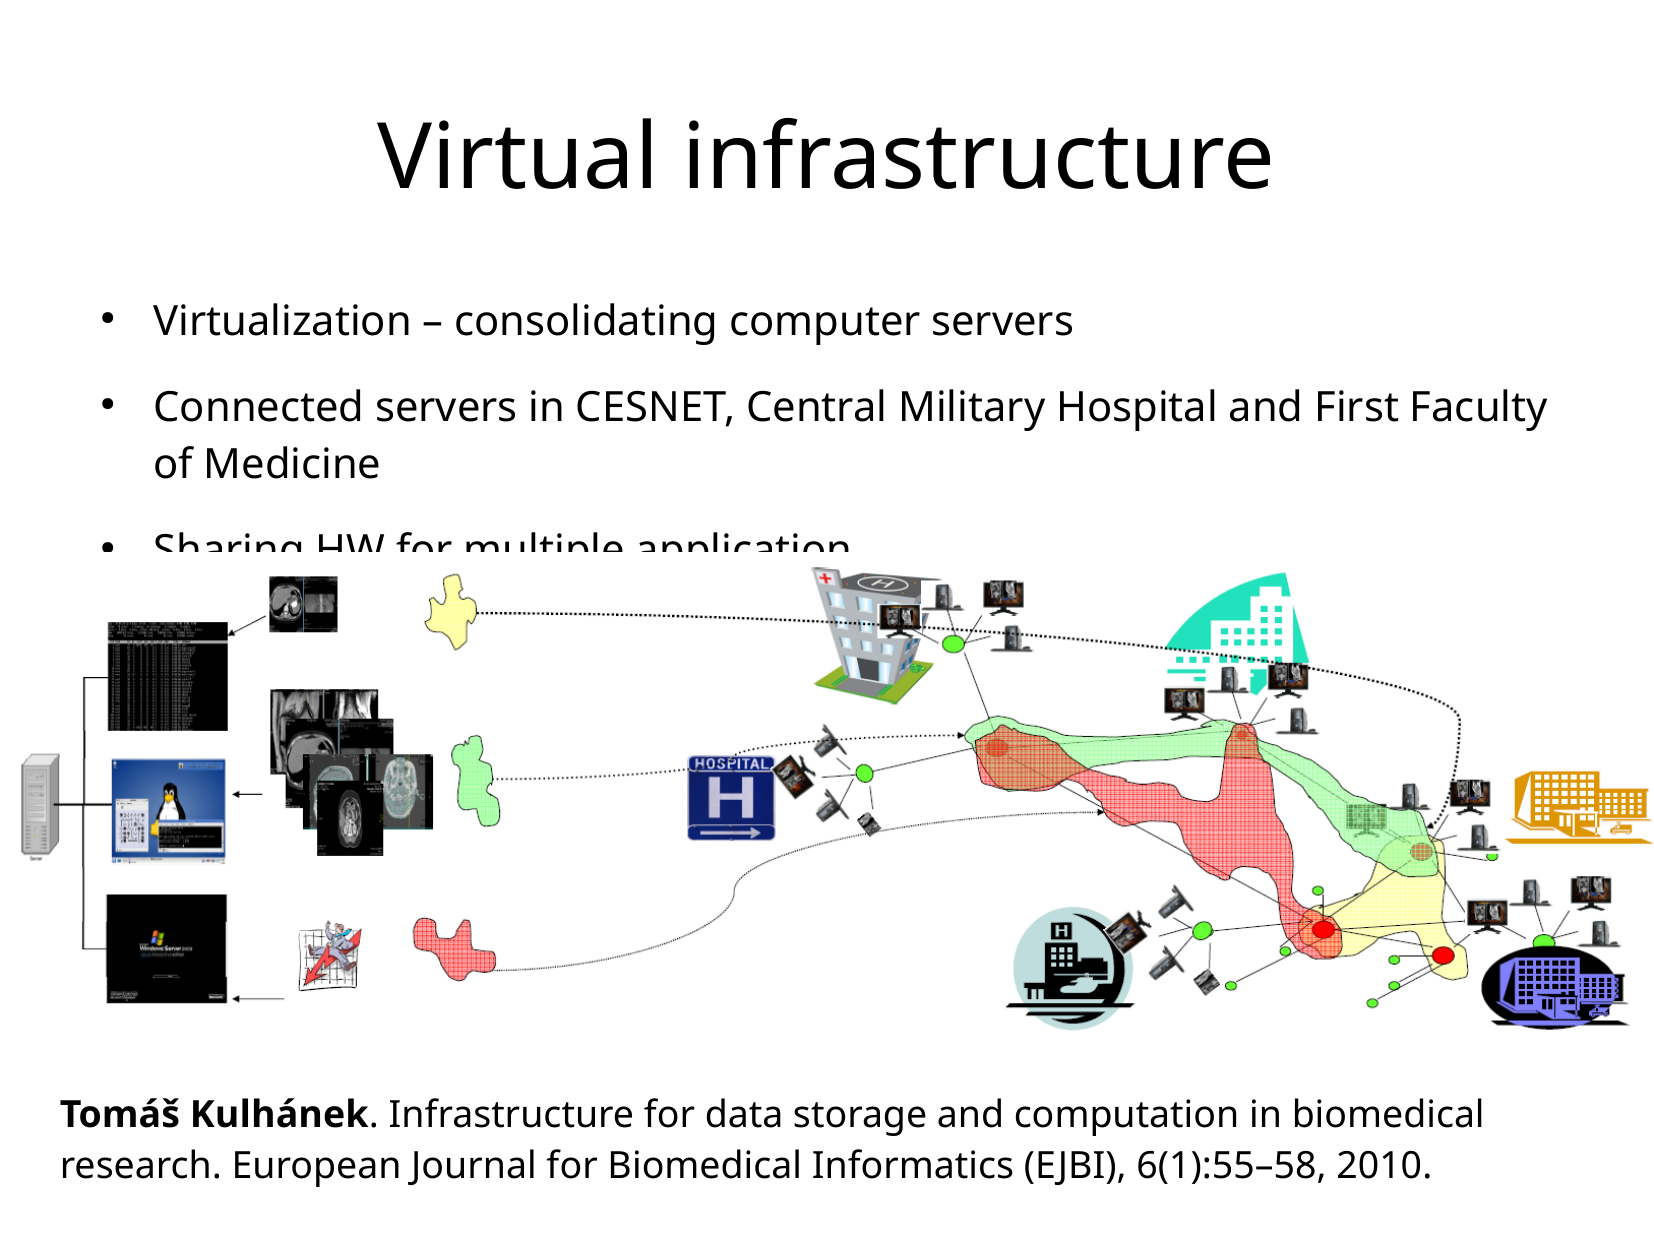

# Virtual infrastructure
Virtualization – consolidating computer servers
Connected servers in CESNET, Central Military Hospital and First Faculty of Medicine
Sharing HW for multiple application
Tomáš Kulhánek. Infrastructure for data storage and computation in biomedical
research. European Journal for Biomedical Informatics (EJBI), 6(1):55–58, 2010.